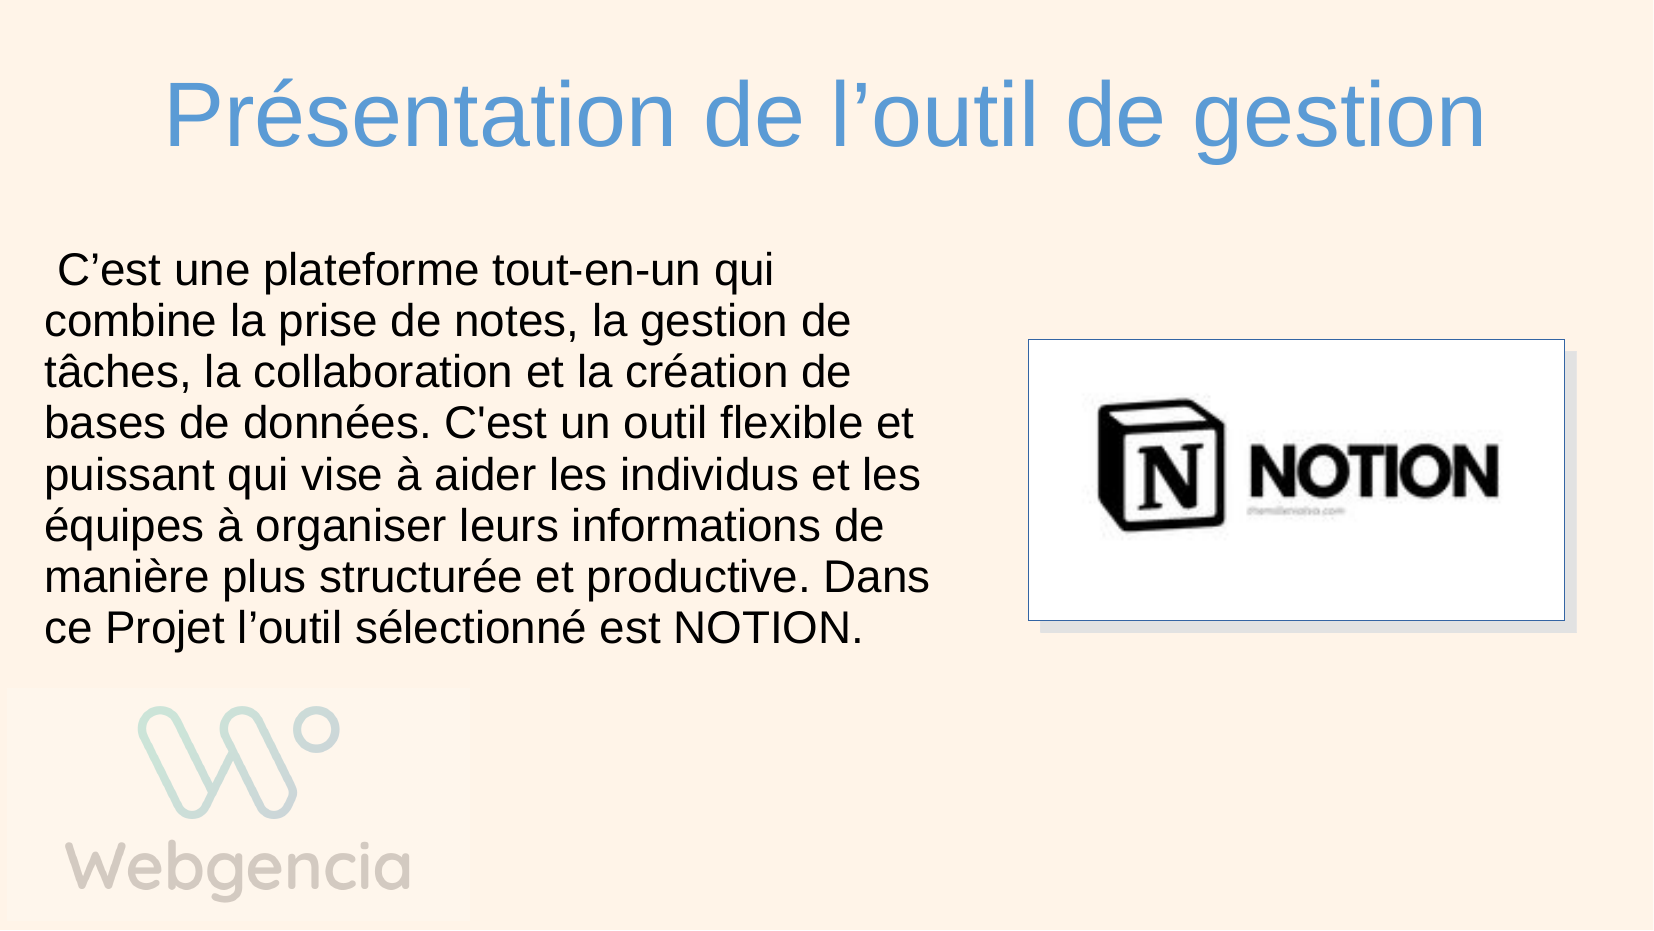

# Présentation de l’outil de gestion
 C’est une plateforme tout-en-un qui combine la prise de notes, la gestion de tâches, la collaboration et la création de bases de données. C'est un outil flexible et puissant qui vise à aider les individus et les équipes à organiser leurs informations de manière plus structurée et productive. Dans ce Projet l’outil sélectionné est NOTION.